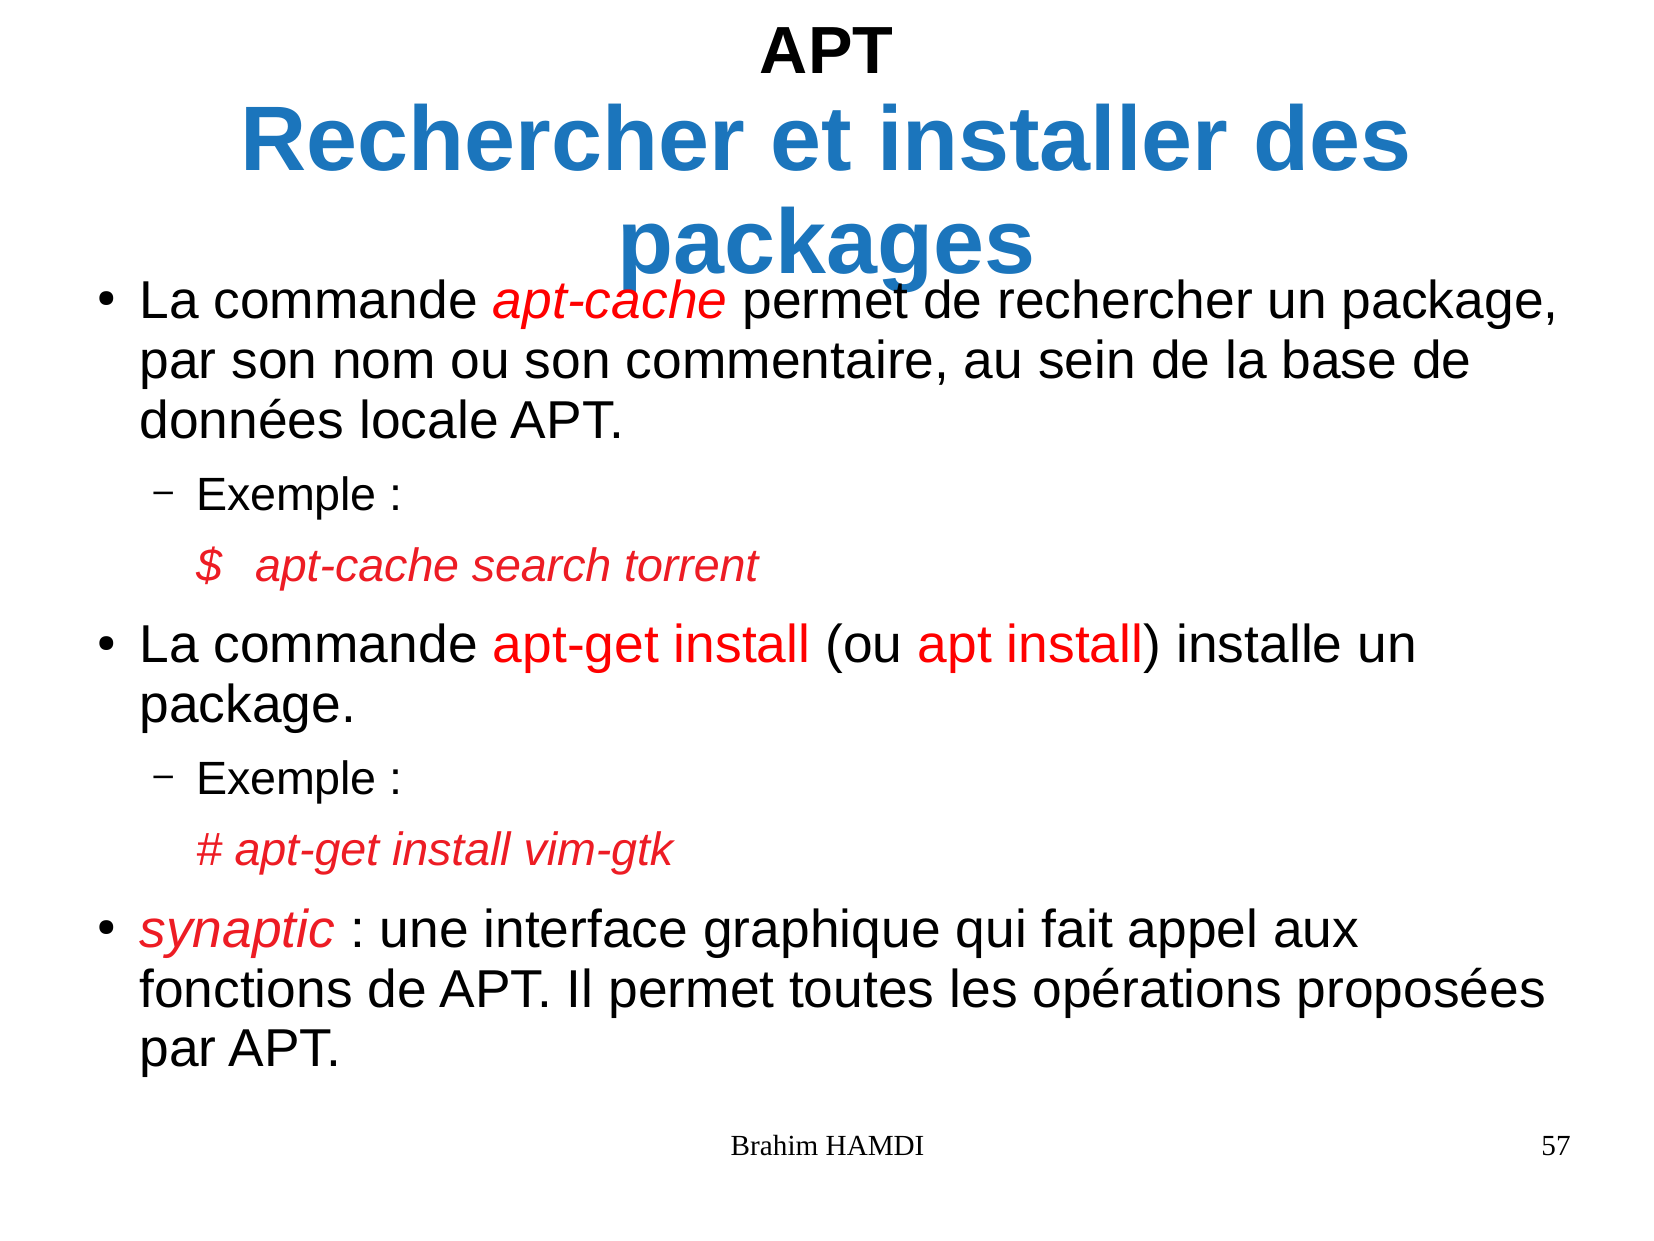

# APT Rechercher et installer des packages
La commande apt-cache permet de rechercher un package, par son nom ou son commentaire, au sein de la base de données locale APT.
Exemple :
$	apt-cache search torrent
La commande apt-get install (ou apt install) installe un package.
Exemple :
# apt-get install vim-gtk
synaptic : une interface graphique qui fait appel aux fonctions de APT. Il permet toutes les opérations proposées par APT.
Brahim HAMDI
57